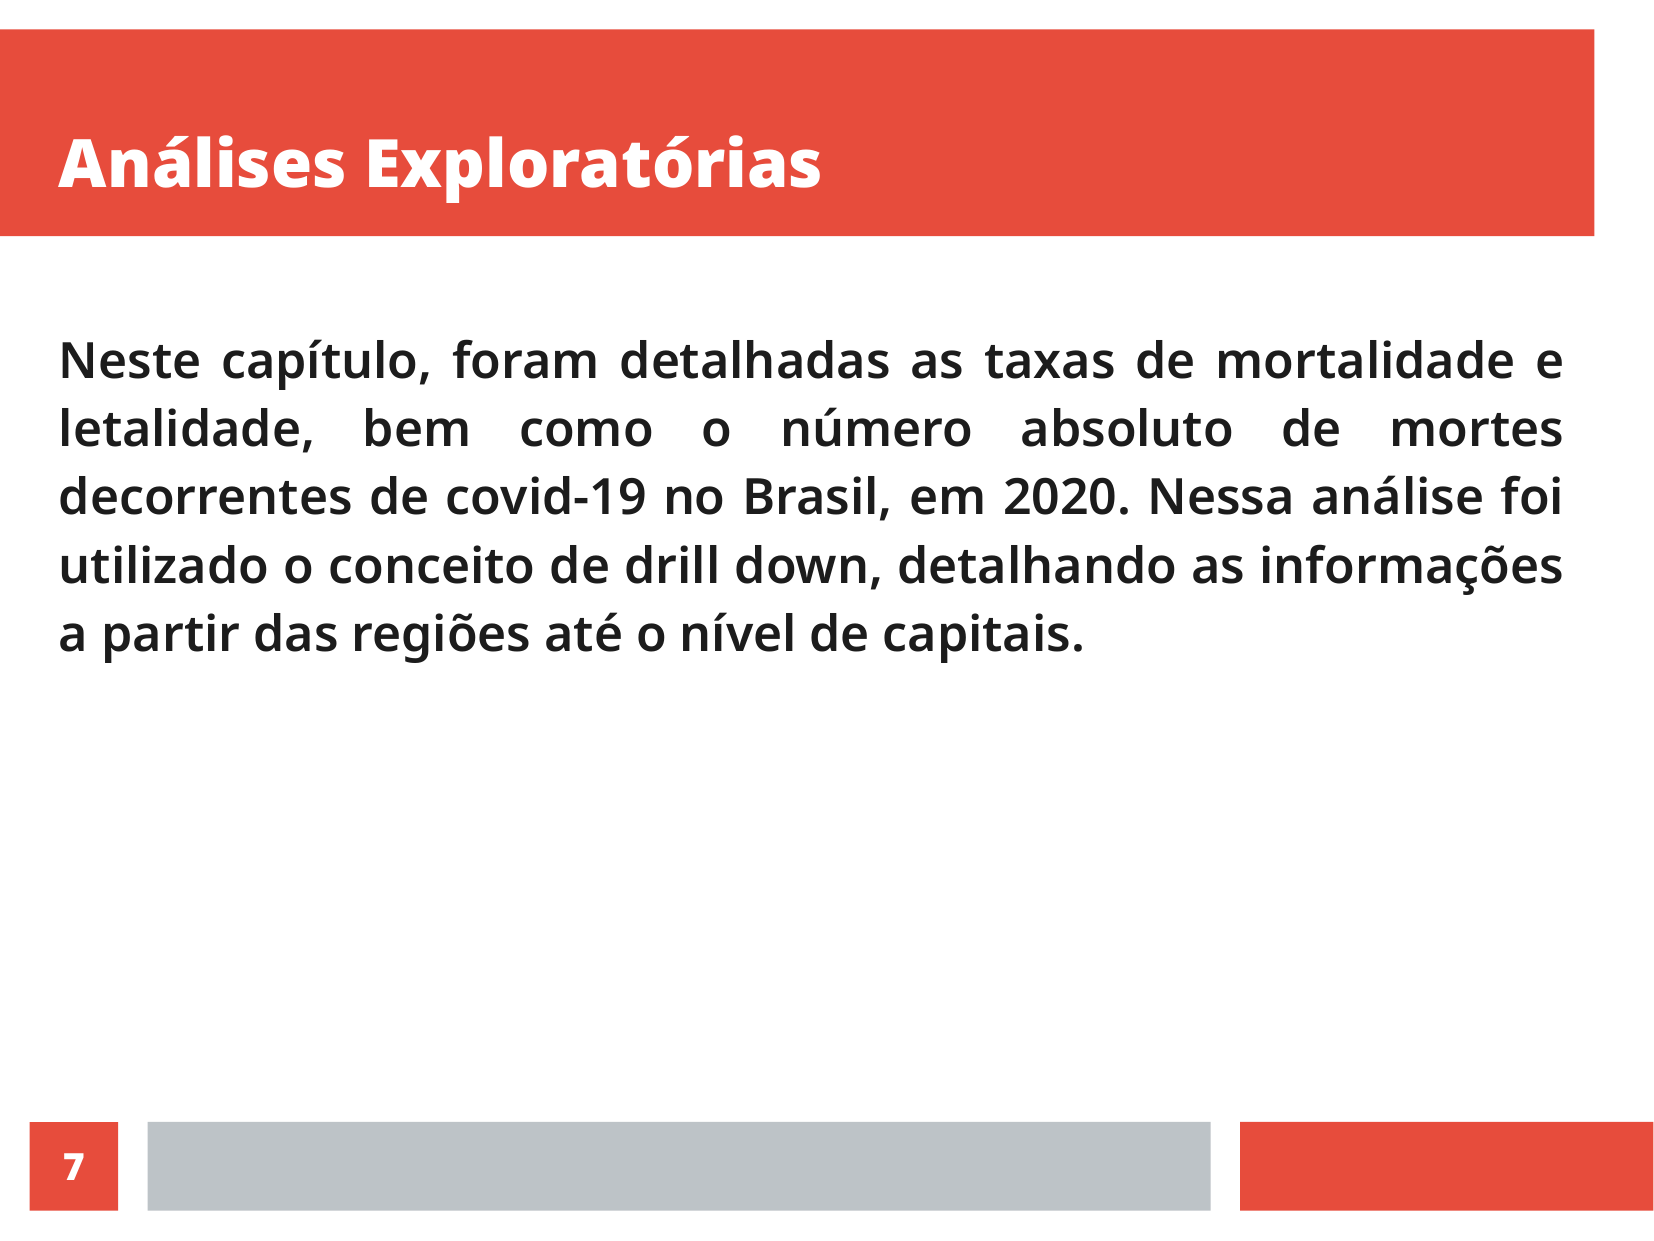

# Análises Exploratórias
Neste capítulo, foram detalhadas as taxas de mortalidade e letalidade, bem como o número absoluto de mortes decorrentes de covid-19 no Brasil, em 2020. Nessa análise foi utilizado o conceito de drill down, detalhando as informações a partir das regiões até o nível de capitais.
7